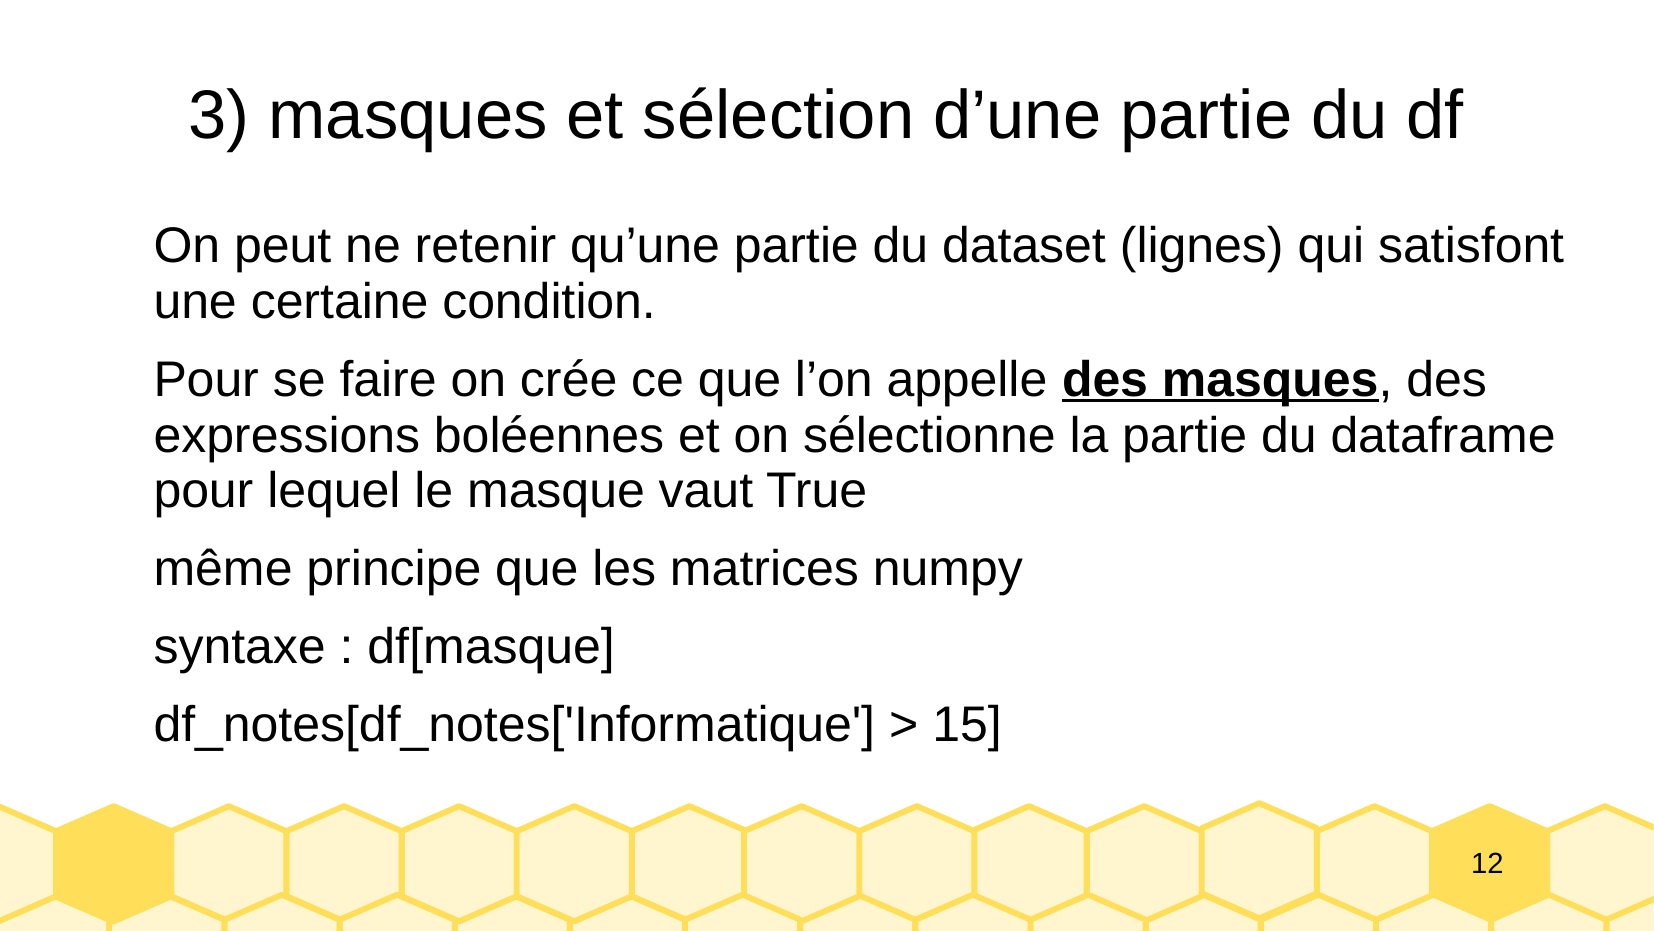

# 3) masques et sélection d’une partie du df
On peut ne retenir qu’une partie du dataset (lignes) qui satisfont une certaine condition.
Pour se faire on crée ce que l’on appelle des masques, des expressions boléennes et on sélectionne la partie du dataframe pour lequel le masque vaut True
même principe que les matrices numpy
syntaxe : df[masque]
df_notes[df_notes['Informatique'] > 15]